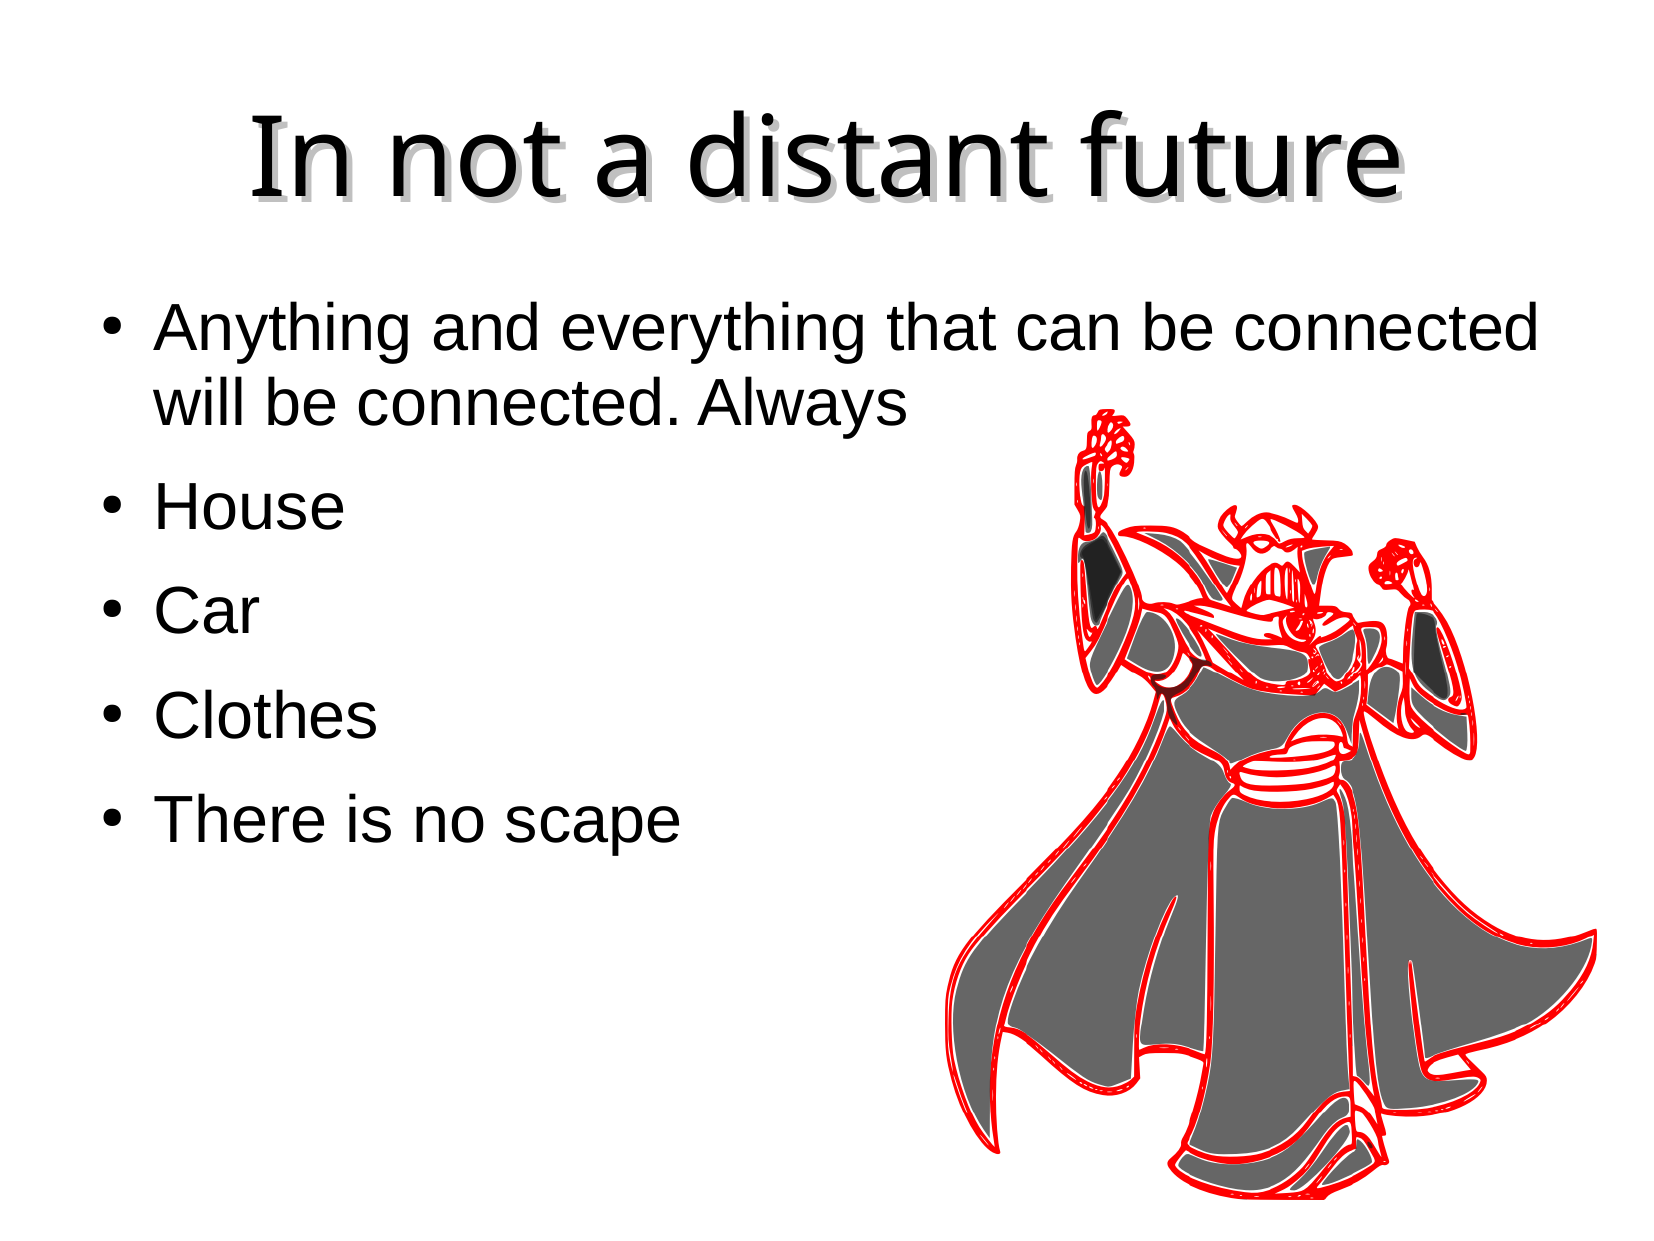

# In not a distant future
Anything and everything that can be connected will be connected. Always
House
Car
Clothes
There is no scape